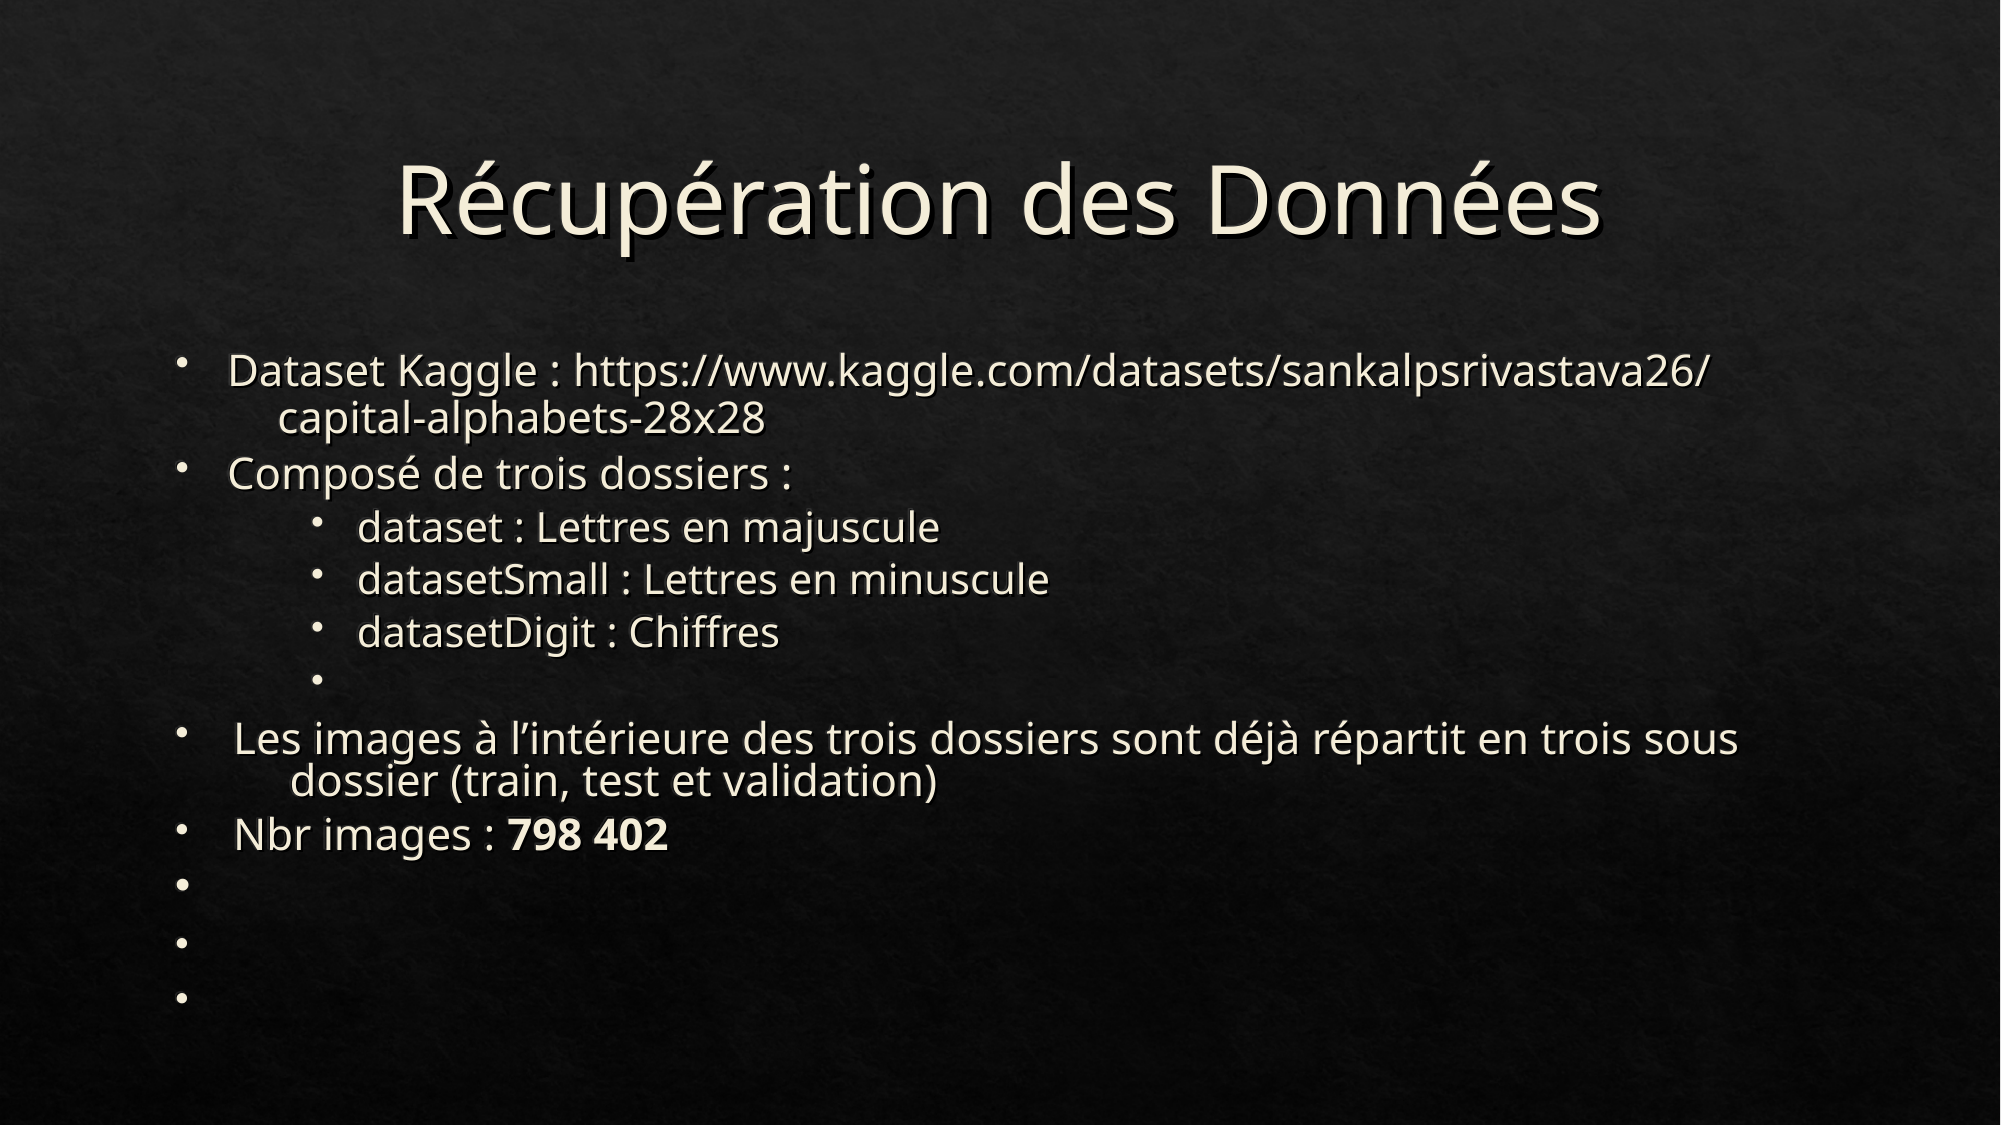

# Récupération des Données
Dataset Kaggle : https://www.kaggle.com/datasets/sankalpsrivastava26/capital-alphabets-28x28
Composé de trois dossiers :
dataset : Lettres en majuscule
datasetSmall : Lettres en minuscule
datasetDigit : Chiffres
Les images à l’intérieure des trois dossiers sont déjà répartit en trois sous dossier (train, test et validation)
Nbr images : 798 402